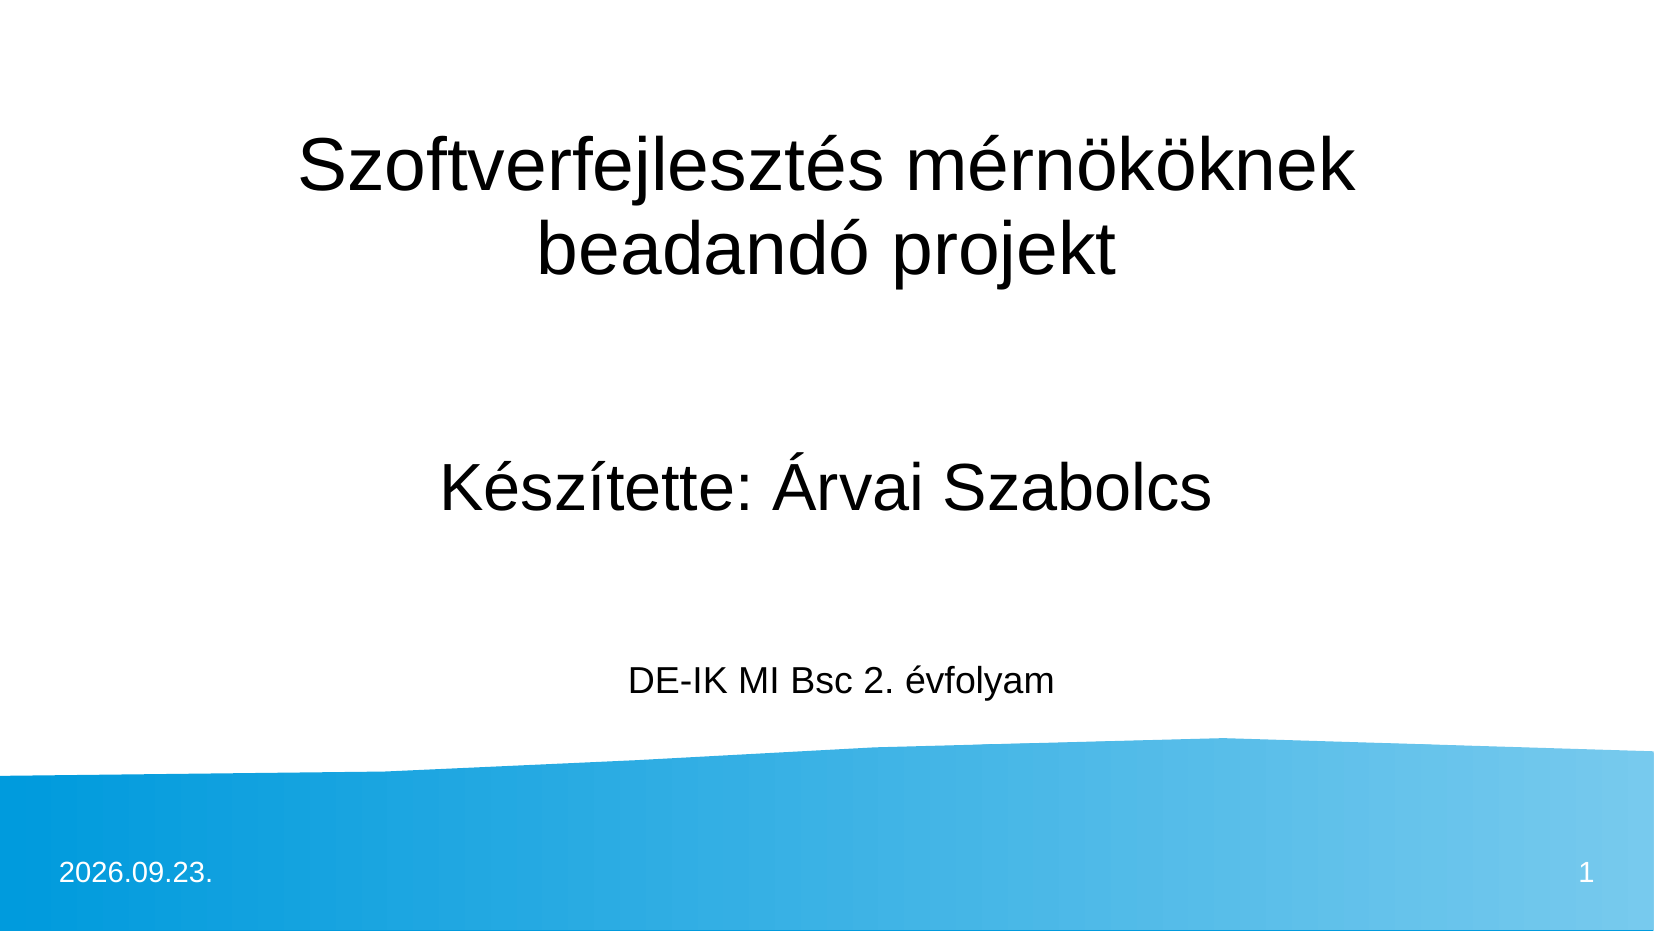

# Szoftverfejlesztés mérnököknek beadandó projekt
Készítette: Árvai Szabolcs
DE-IK MI Bsc 2. évfolyam